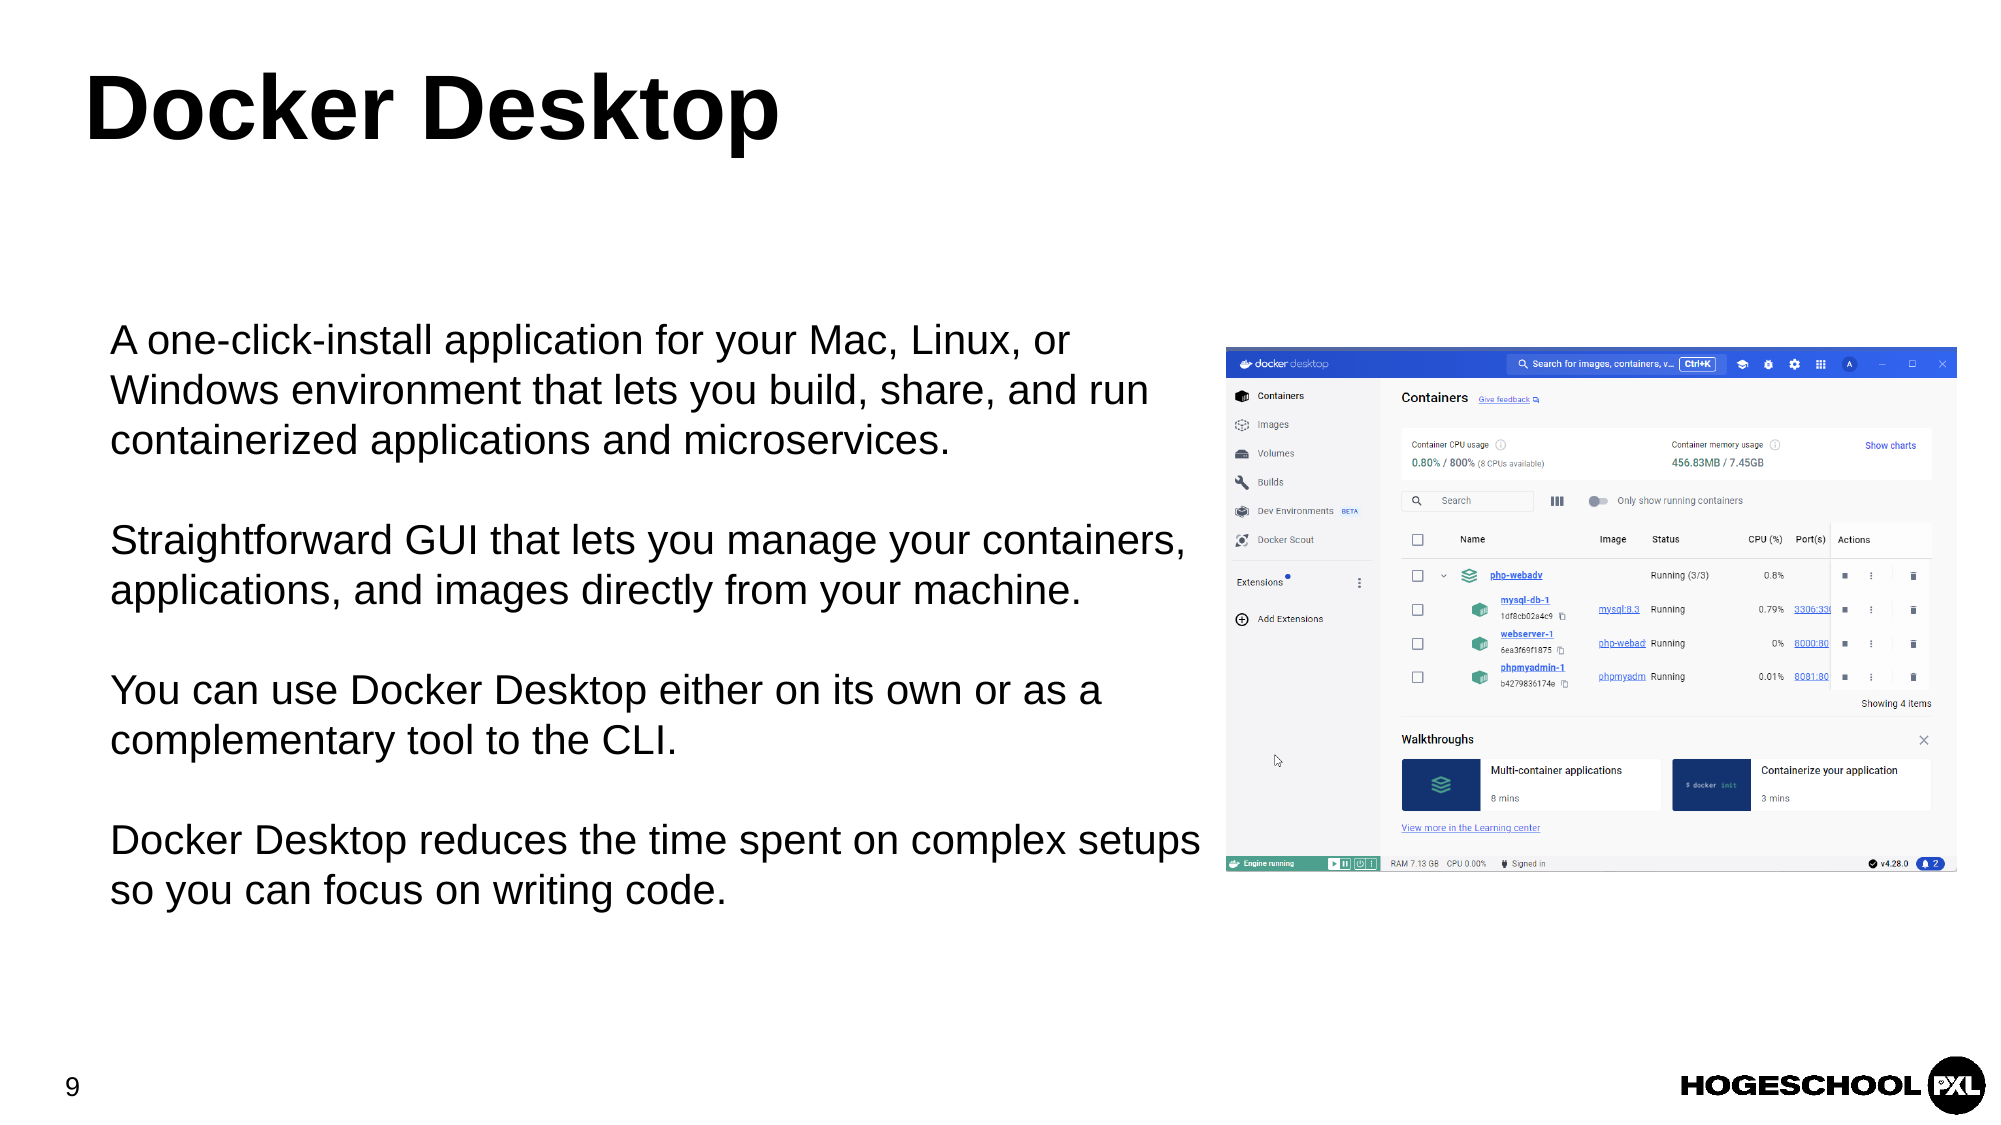

# Docker Desktop
A one-click-install application for your Mac, Linux, or Windows environment that lets you build, share, and run containerized applications and microservices.
Straightforward GUI that lets you manage your containers, applications, and images directly from your machine.
You can use Docker Desktop either on its own or as a complementary tool to the CLI.
Docker Desktop reduces the time spent on complex setups so you can focus on writing code.